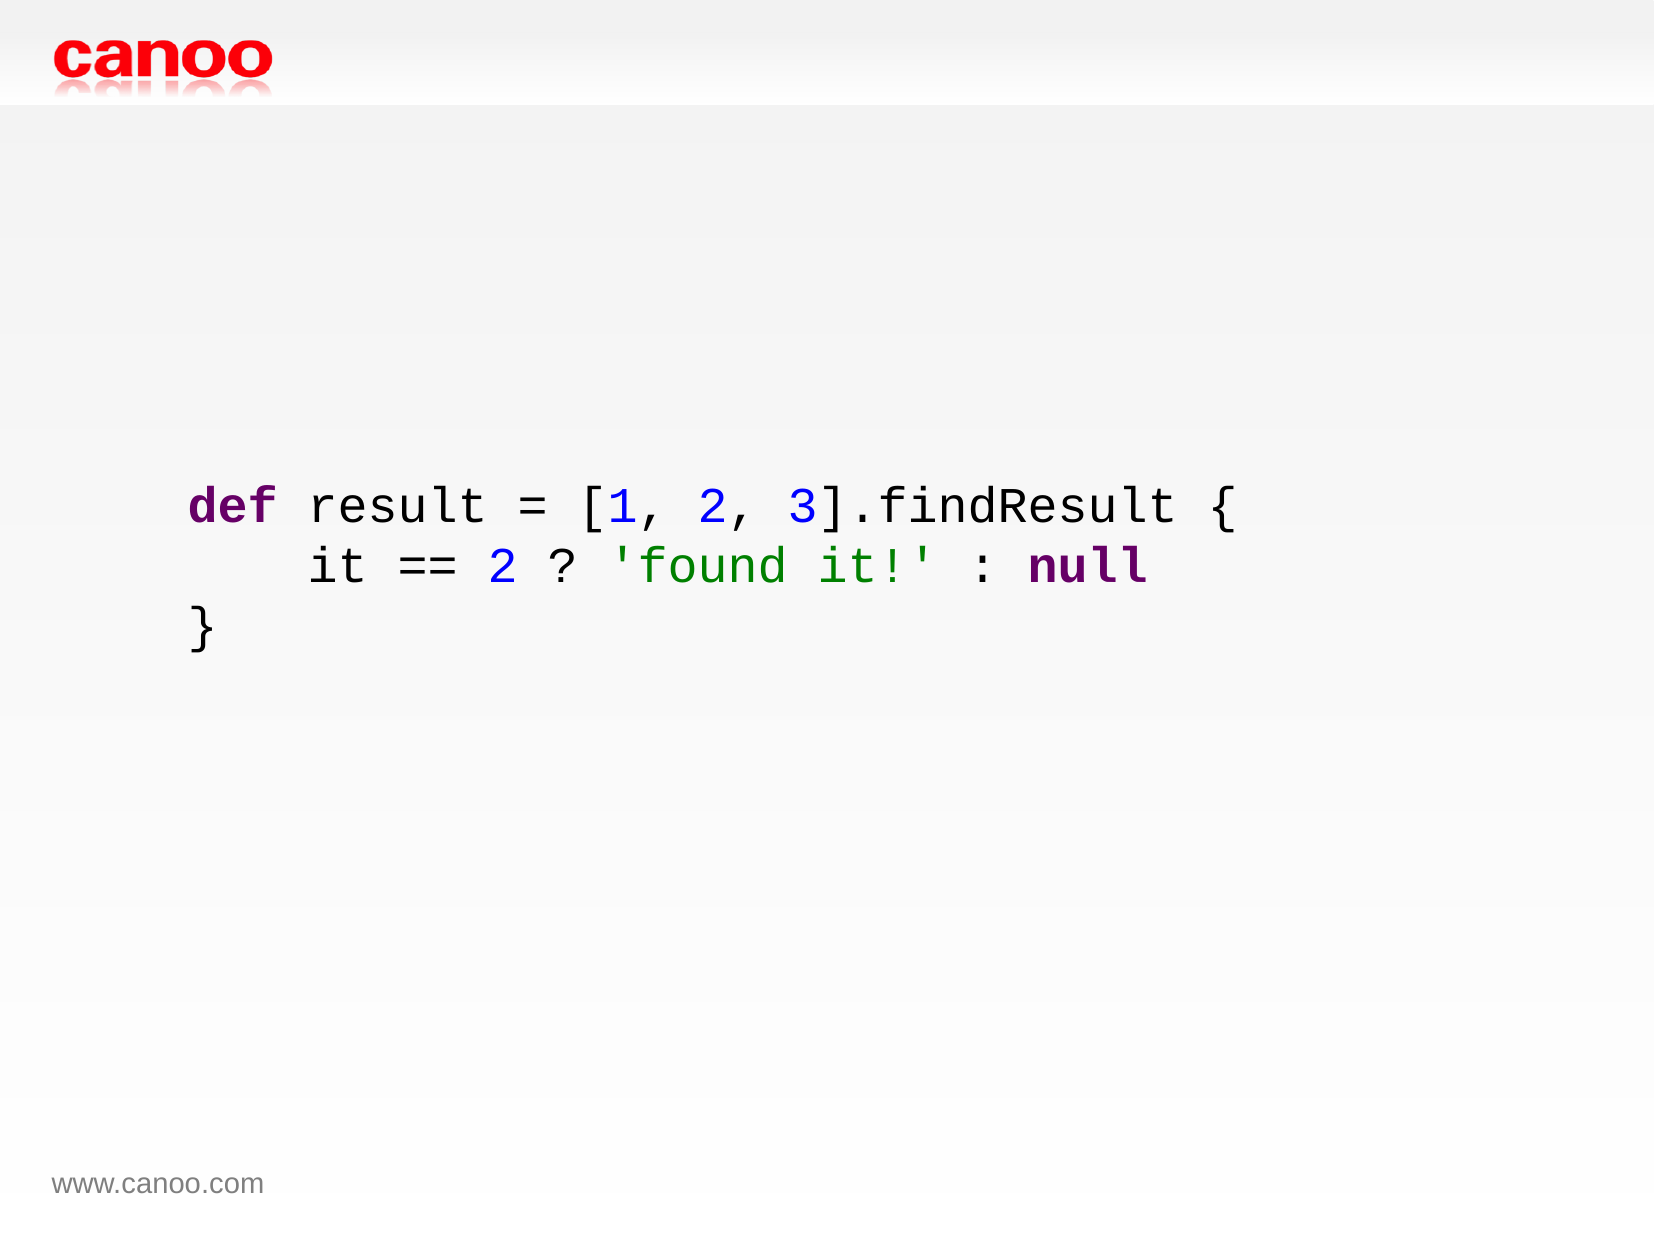

def result = [1, 2, 3].findResult {
 it == 2 ? 'found it!' : null
}